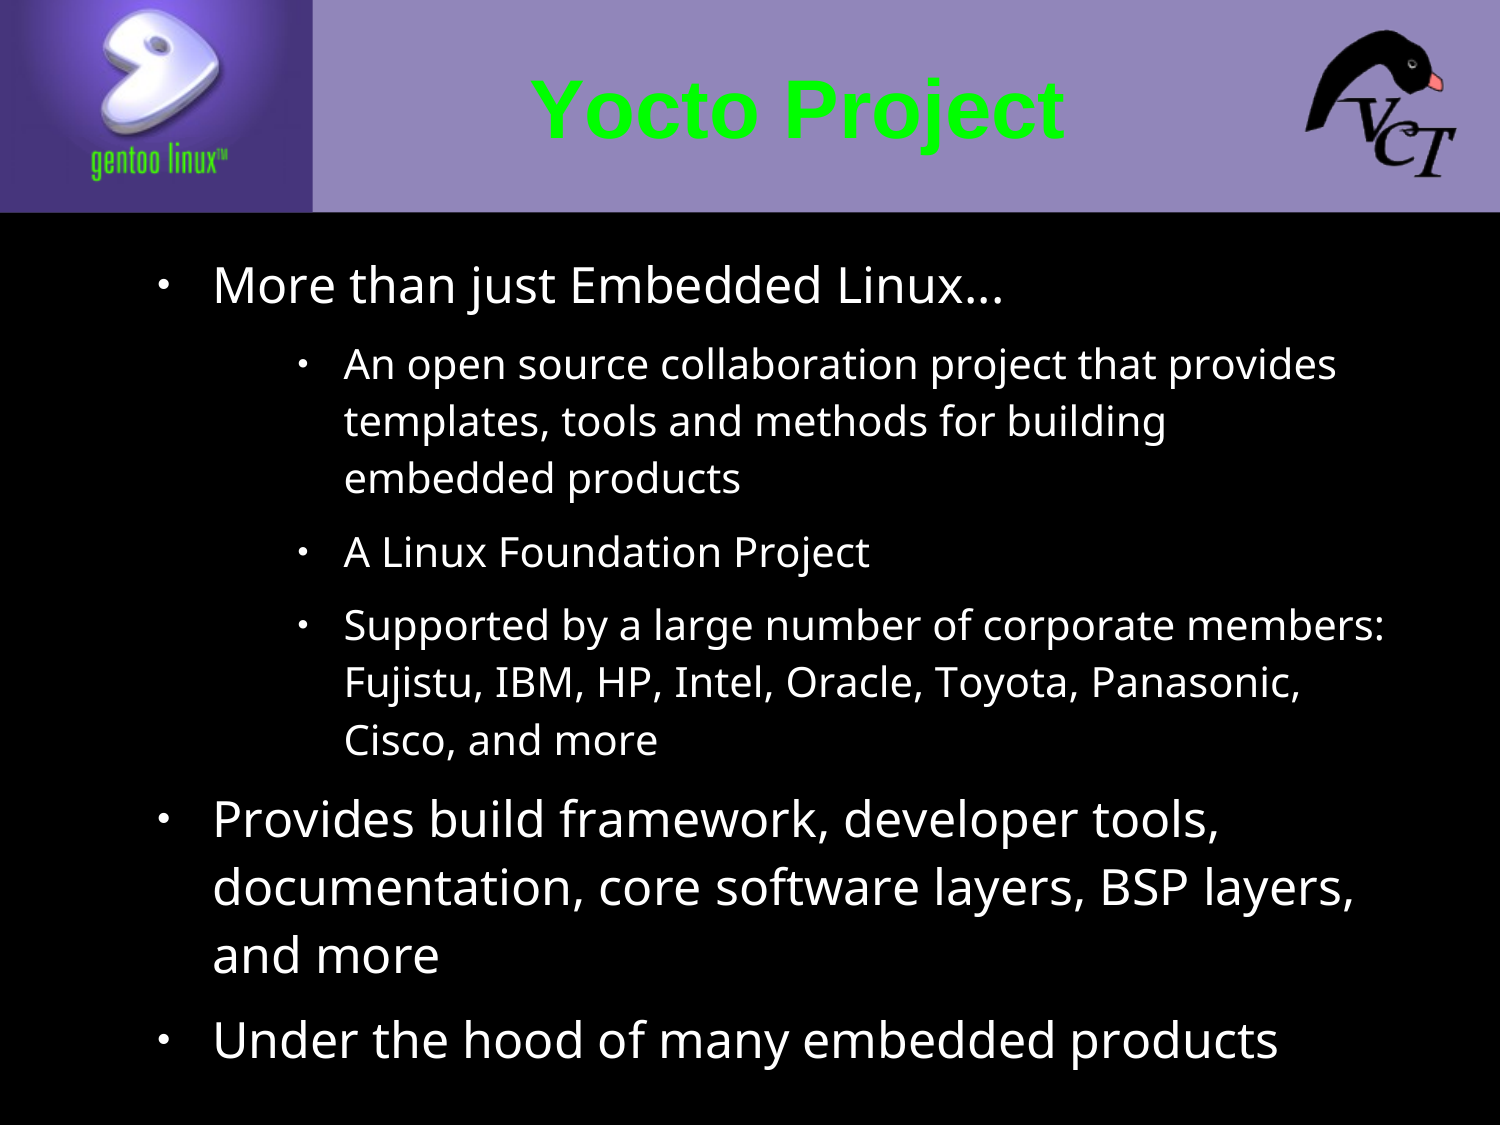

# Yocto Project
More than just Embedded Linux...
An open source collaboration project that provides templates, tools and methods for building embedded products
A Linux Foundation Project
Supported by a large number of corporate members: Fujistu, IBM, HP, Intel, Oracle, Toyota, Panasonic, Cisco, and more
Provides build framework, developer tools, documentation, core software layers, BSP layers, and more
Under the hood of many embedded products